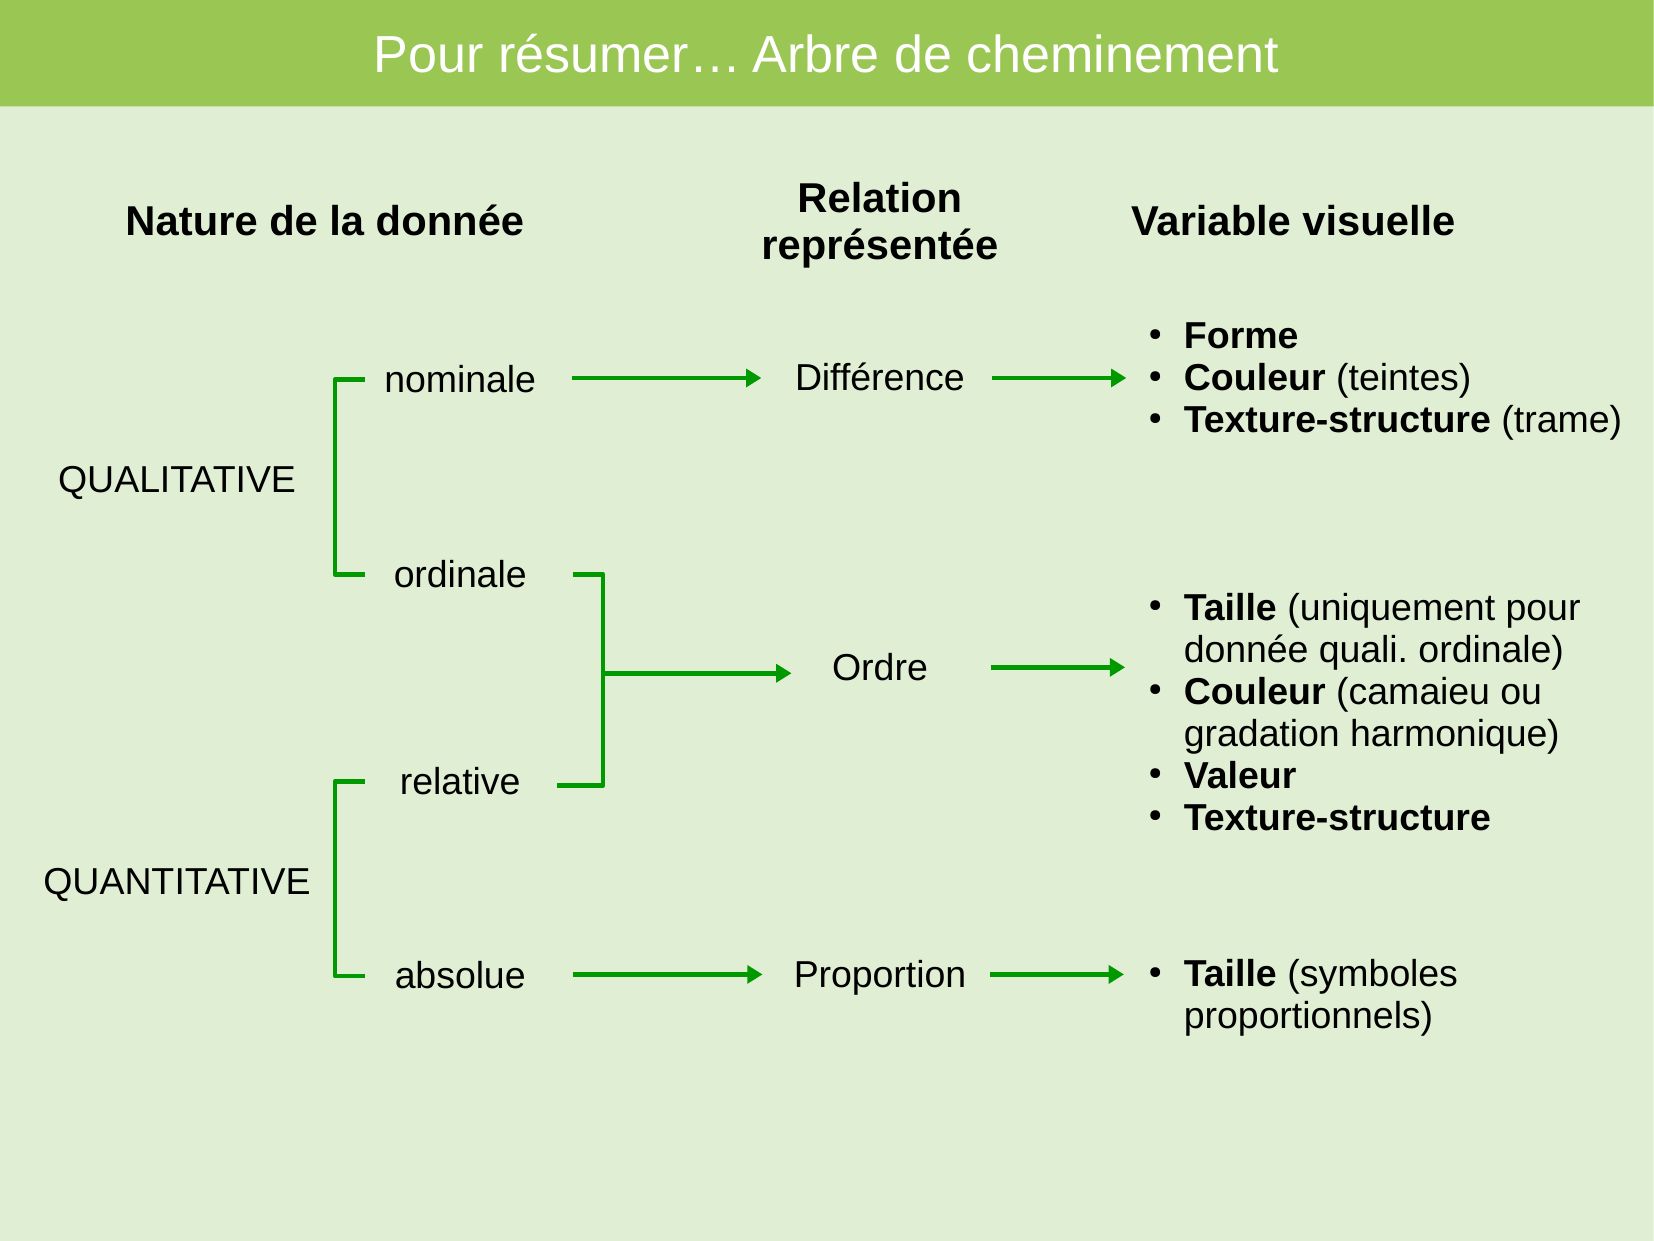

# Pour résumer… Arbre de cheminement
Nature de la donnée
Relation
représentée
Variable visuelle
Forme
Couleur (teintes)
Texture-structure (trame)
Différence
nominale
QUALITATIVE
ordinale
Taille (uniquement pour donnée quali. ordinale)
Couleur (camaieu ou gradation harmonique)
Valeur
Texture-structure
Ordre
relative
QUANTITATIVE
Taille (symboles proportionnels)
Proportion
absolue